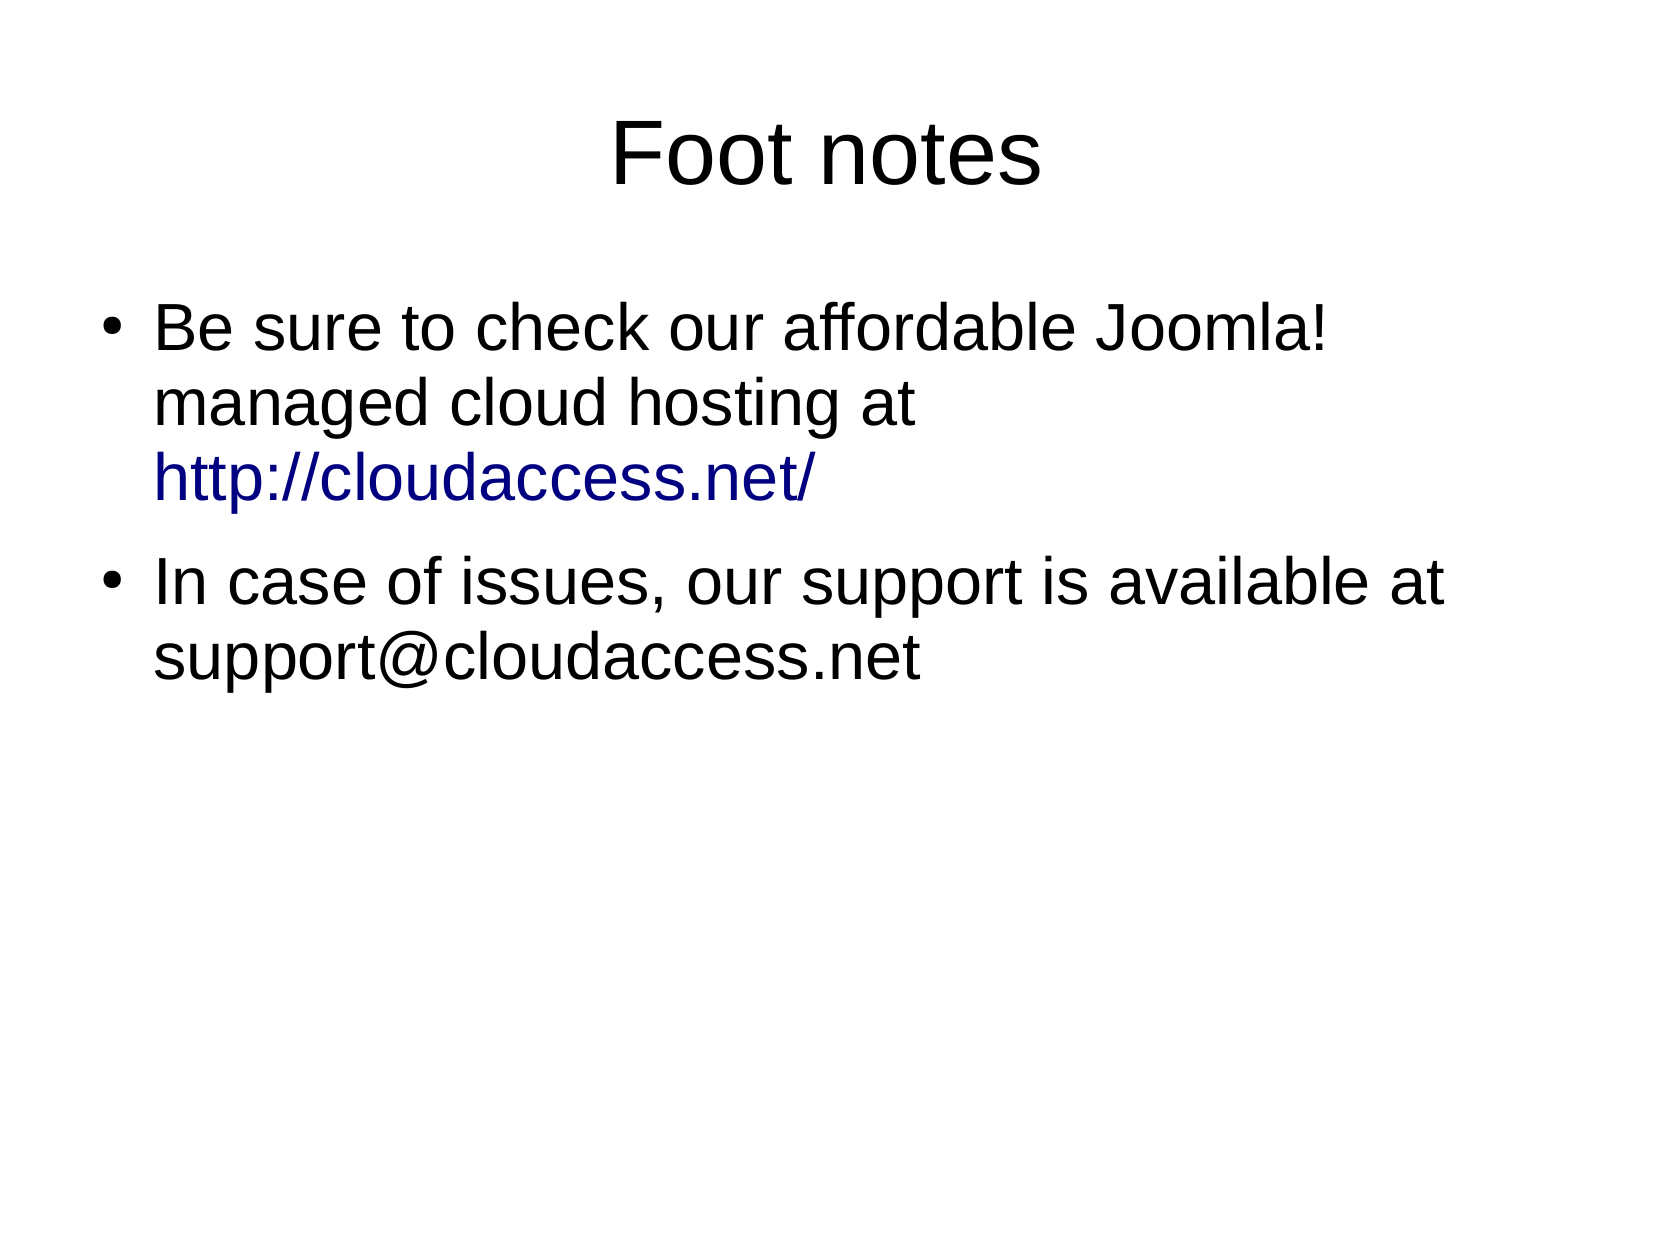

# Foot notes
Be sure to check our affordable Joomla! managed cloud hosting at http://cloudaccess.net/
In case of issues, our support is available at support@cloudaccess.net